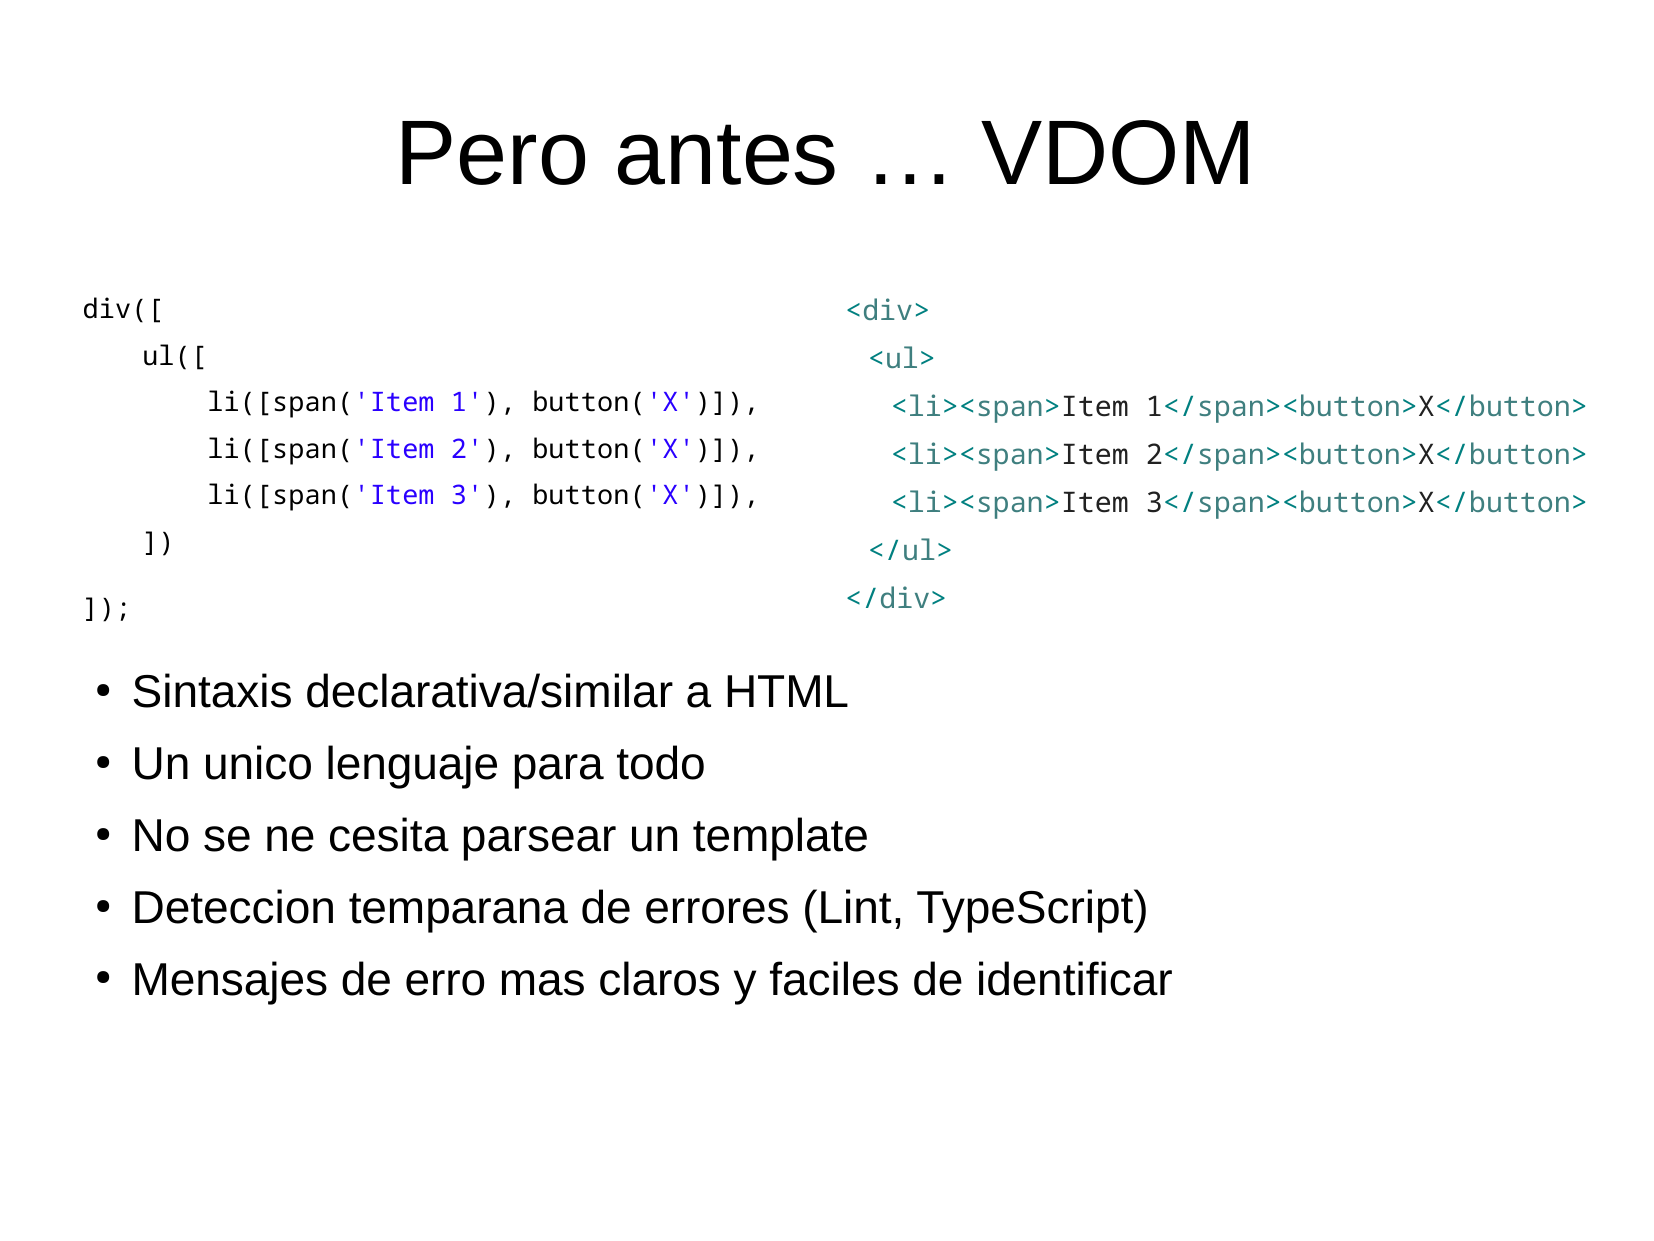

# Pero antes … VDOM
div([
ul([
 li([span('Item 1'), button('X')]),
 li([span('Item 2'), button('X')]),
 li([span('Item 3'), button('X')]),
])
]);
<div>
<ul>
<li><span>Item 1</span><button>X</button>
<li><span>Item 2</span><button>X</button>
<li><span>Item 3</span><button>X</button>
</ul>
</div>
Sintaxis declarativa/similar a HTML
Un unico lenguaje para todo
No se ne cesita parsear un template
Deteccion temparana de errores (Lint, TypeScript)
Mensajes de erro mas claros y faciles de identificar